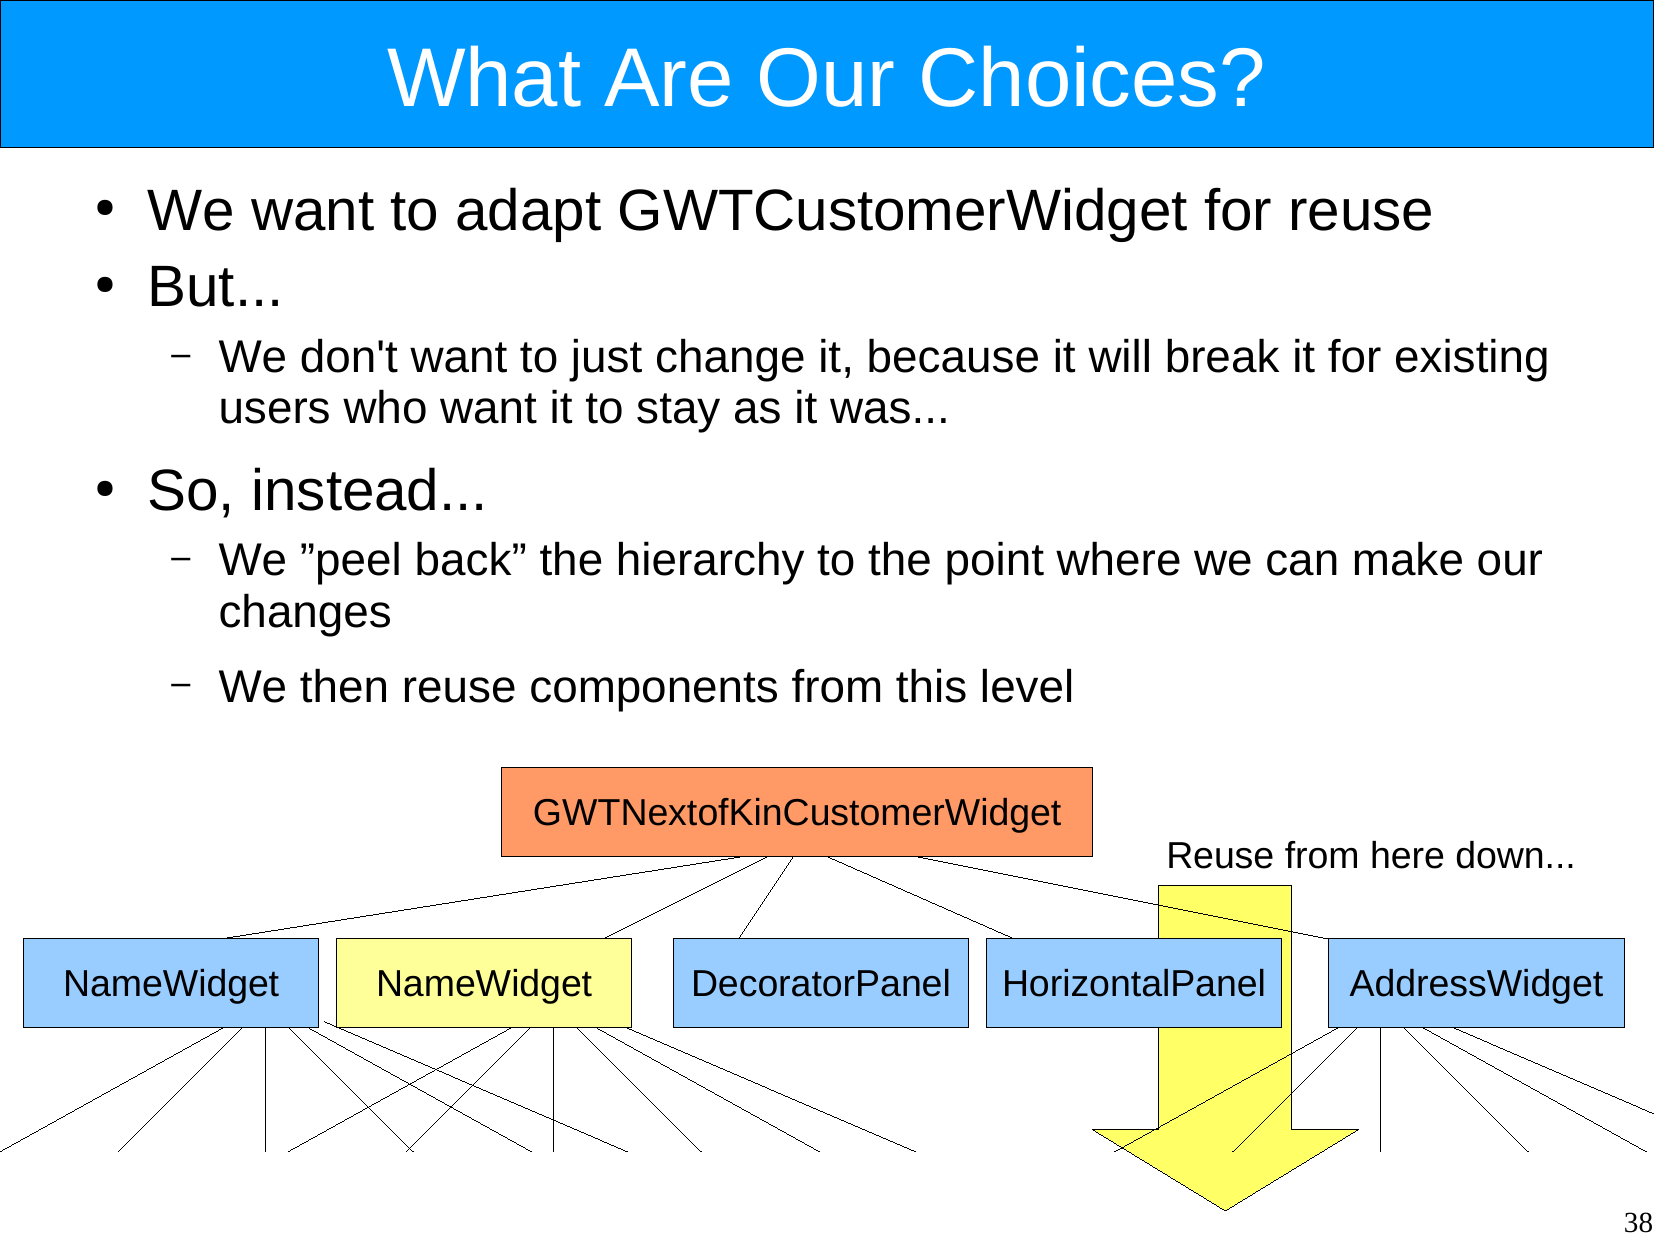

# What Are Our Choices?
We want to adapt GWTCustomerWidget for reuse
But...
We don't want to just change it, because it will break it for existing users who want it to stay as it was...
So, instead...
We ”peel back” the hierarchy to the point where we can make our changes
We then reuse components from this level
GWTNextofKinCustomerWidget
Reuse from here down...
NameWidget
NameWidget
DecoratorPanel
HorizontalPanel
AddressWidget
38